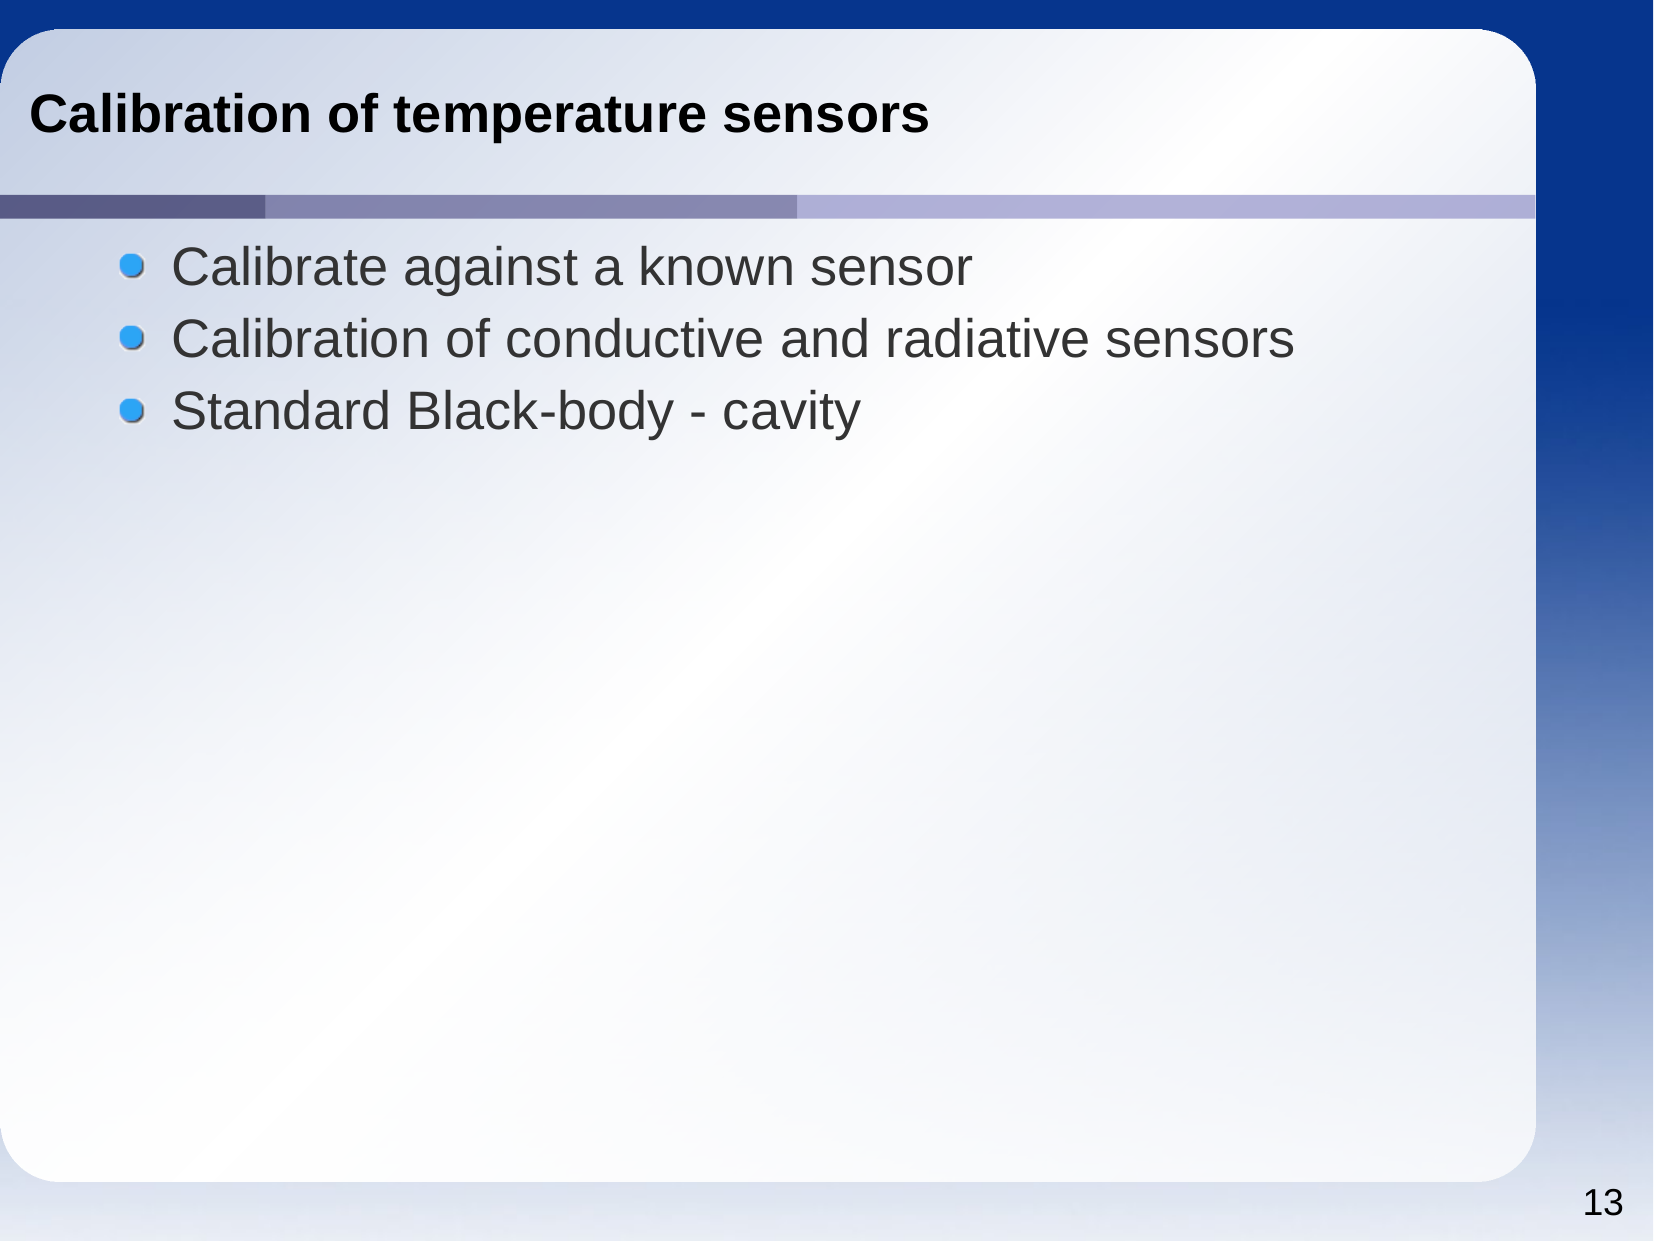

# Calibration of temperature sensors
Calibrate against a known sensor
Calibration of conductive and radiative sensors
Standard Black-body - cavity
13